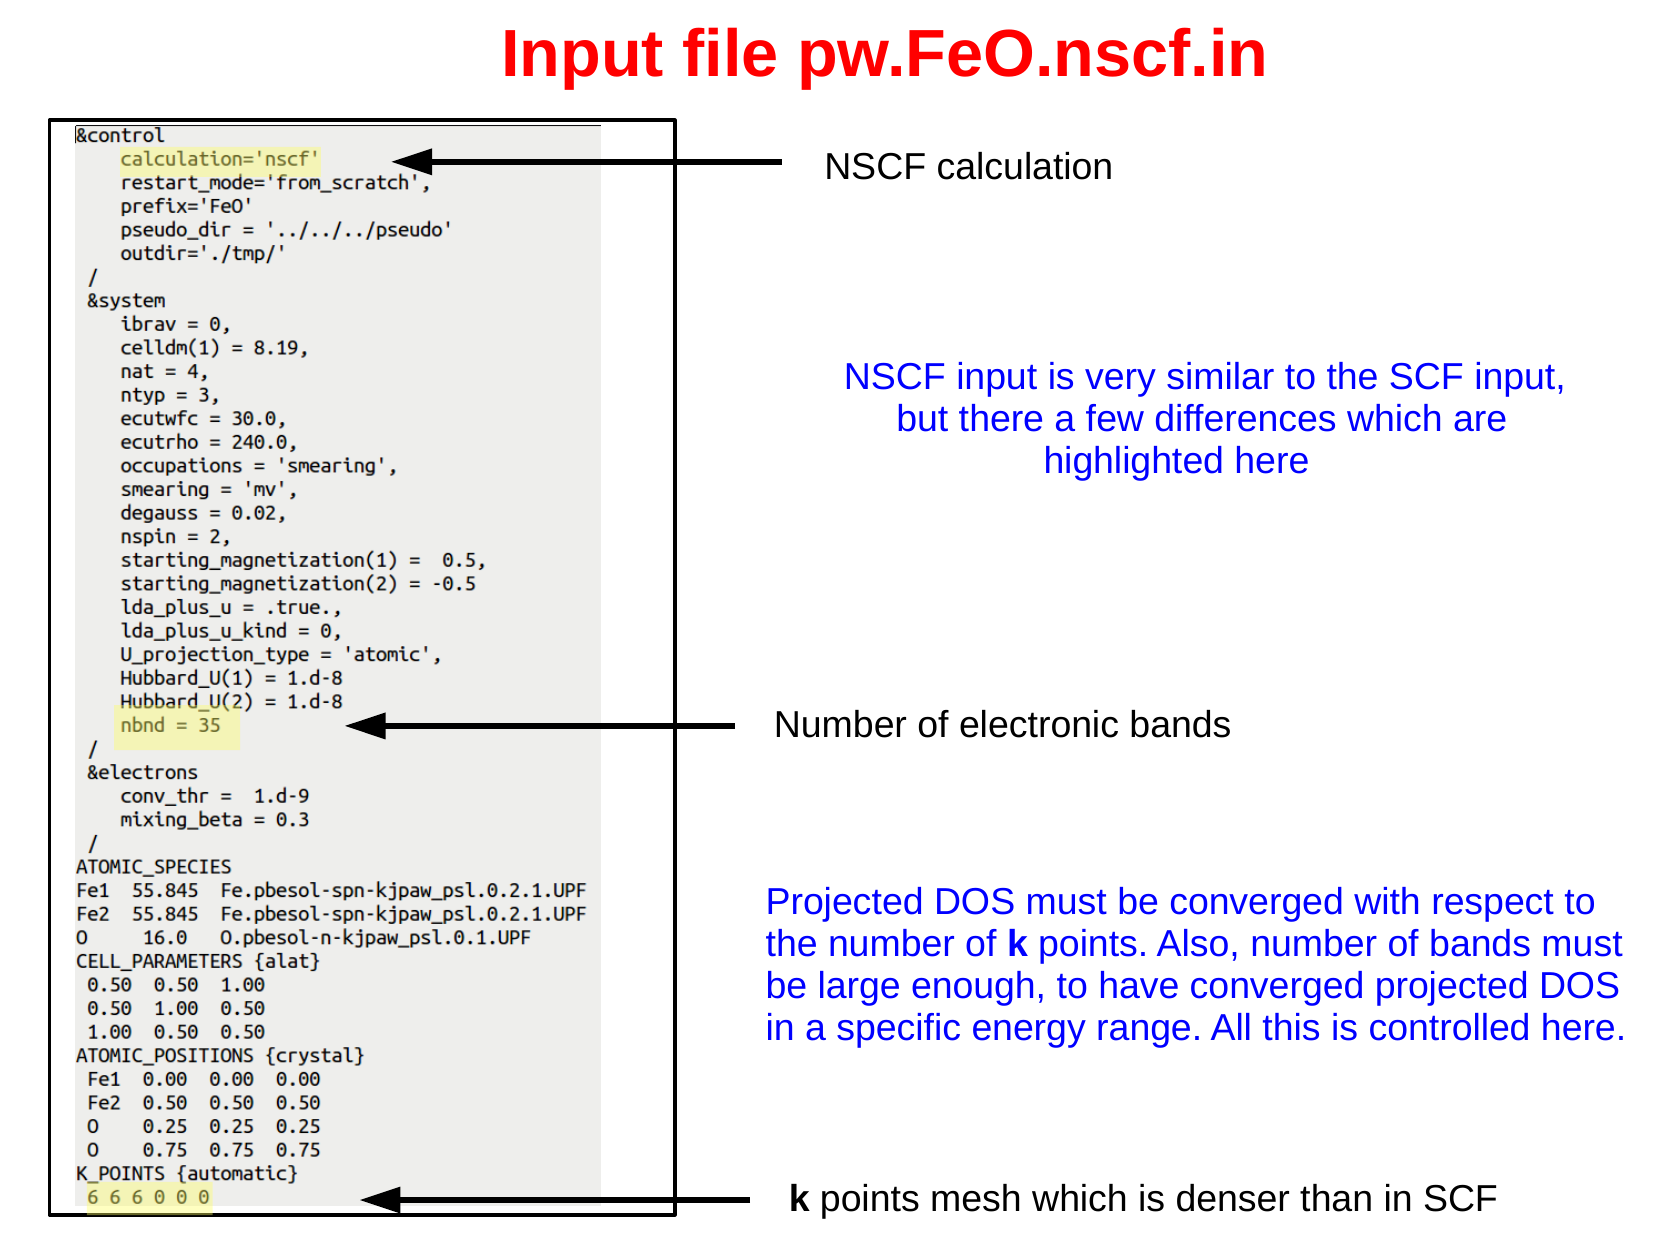

# Input file pw.FeO.nscf.in
NSCF calculation
NSCF input is very similar to the SCF input,
 but there a few differences which are
 highlighted here
Number of electronic bands
Projected DOS must be converged with respect to
the number of k points. Also, number of bands must
be large enough, to have converged projected DOS
in a specific energy range. All this is controlled here.
k points mesh which is denser than in SCF